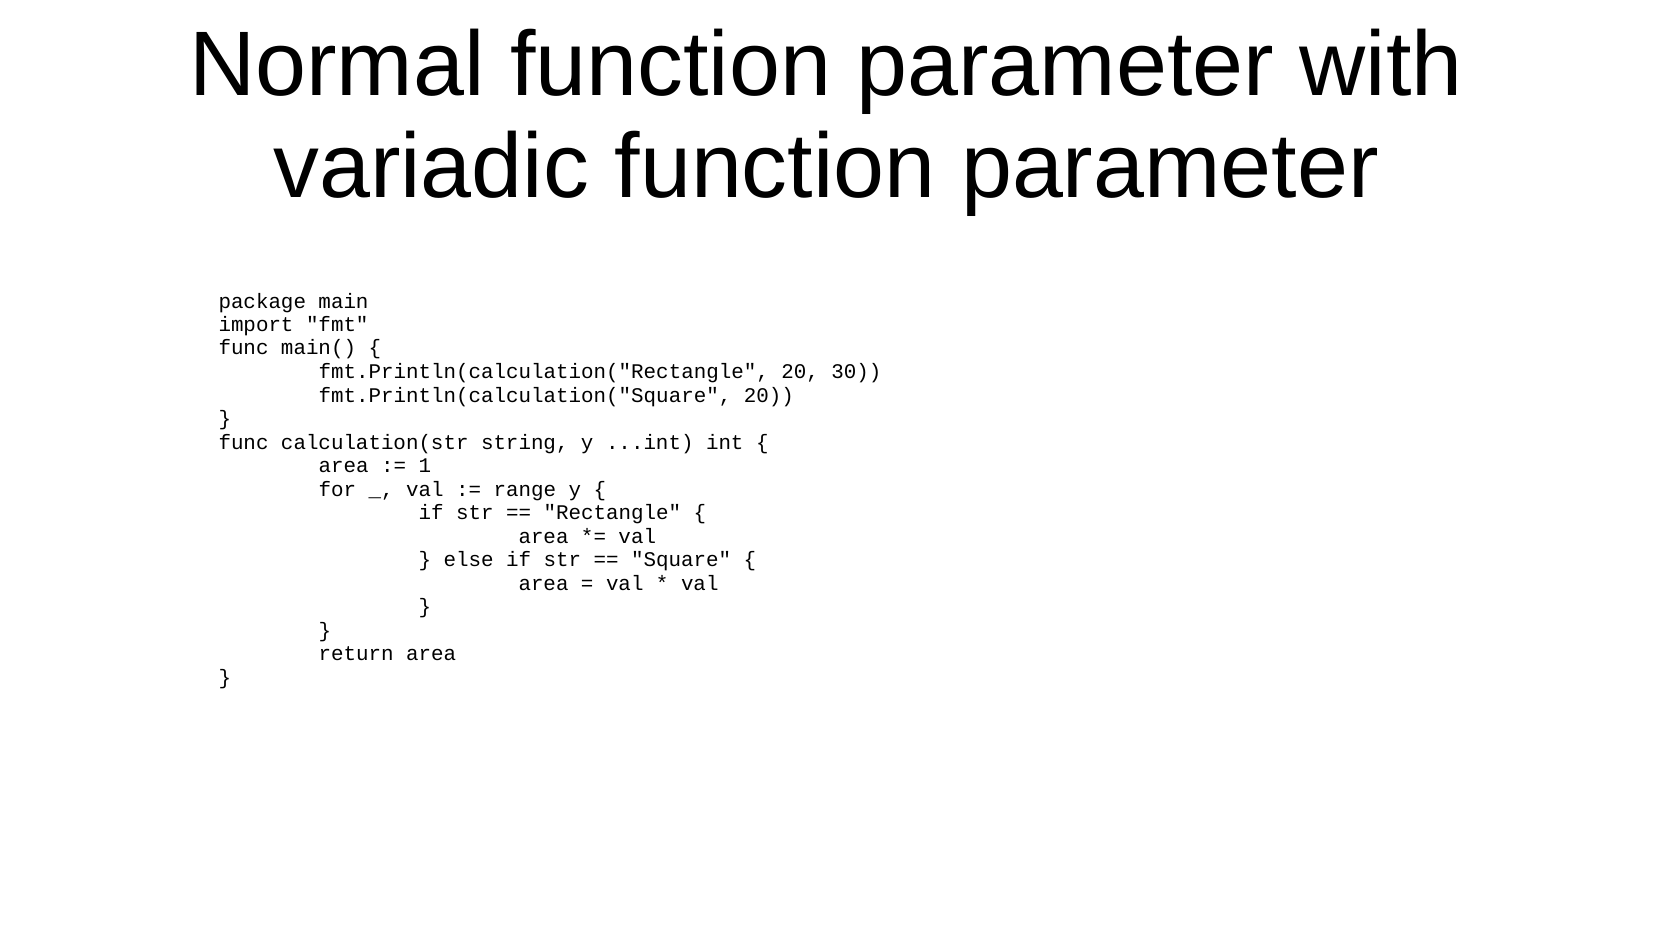

# Normal function parameter with variadic function parameter
package main
import "fmt"
func main() {
 fmt.Println(calculation("Rectangle", 20, 30))
 fmt.Println(calculation("Square", 20))
}
func calculation(str string, y ...int) int {
 area := 1
 for _, val := range y {
 if str == "Rectangle" {
 area *= val
 } else if str == "Square" {
 area = val * val
 }
 }
 return area
}